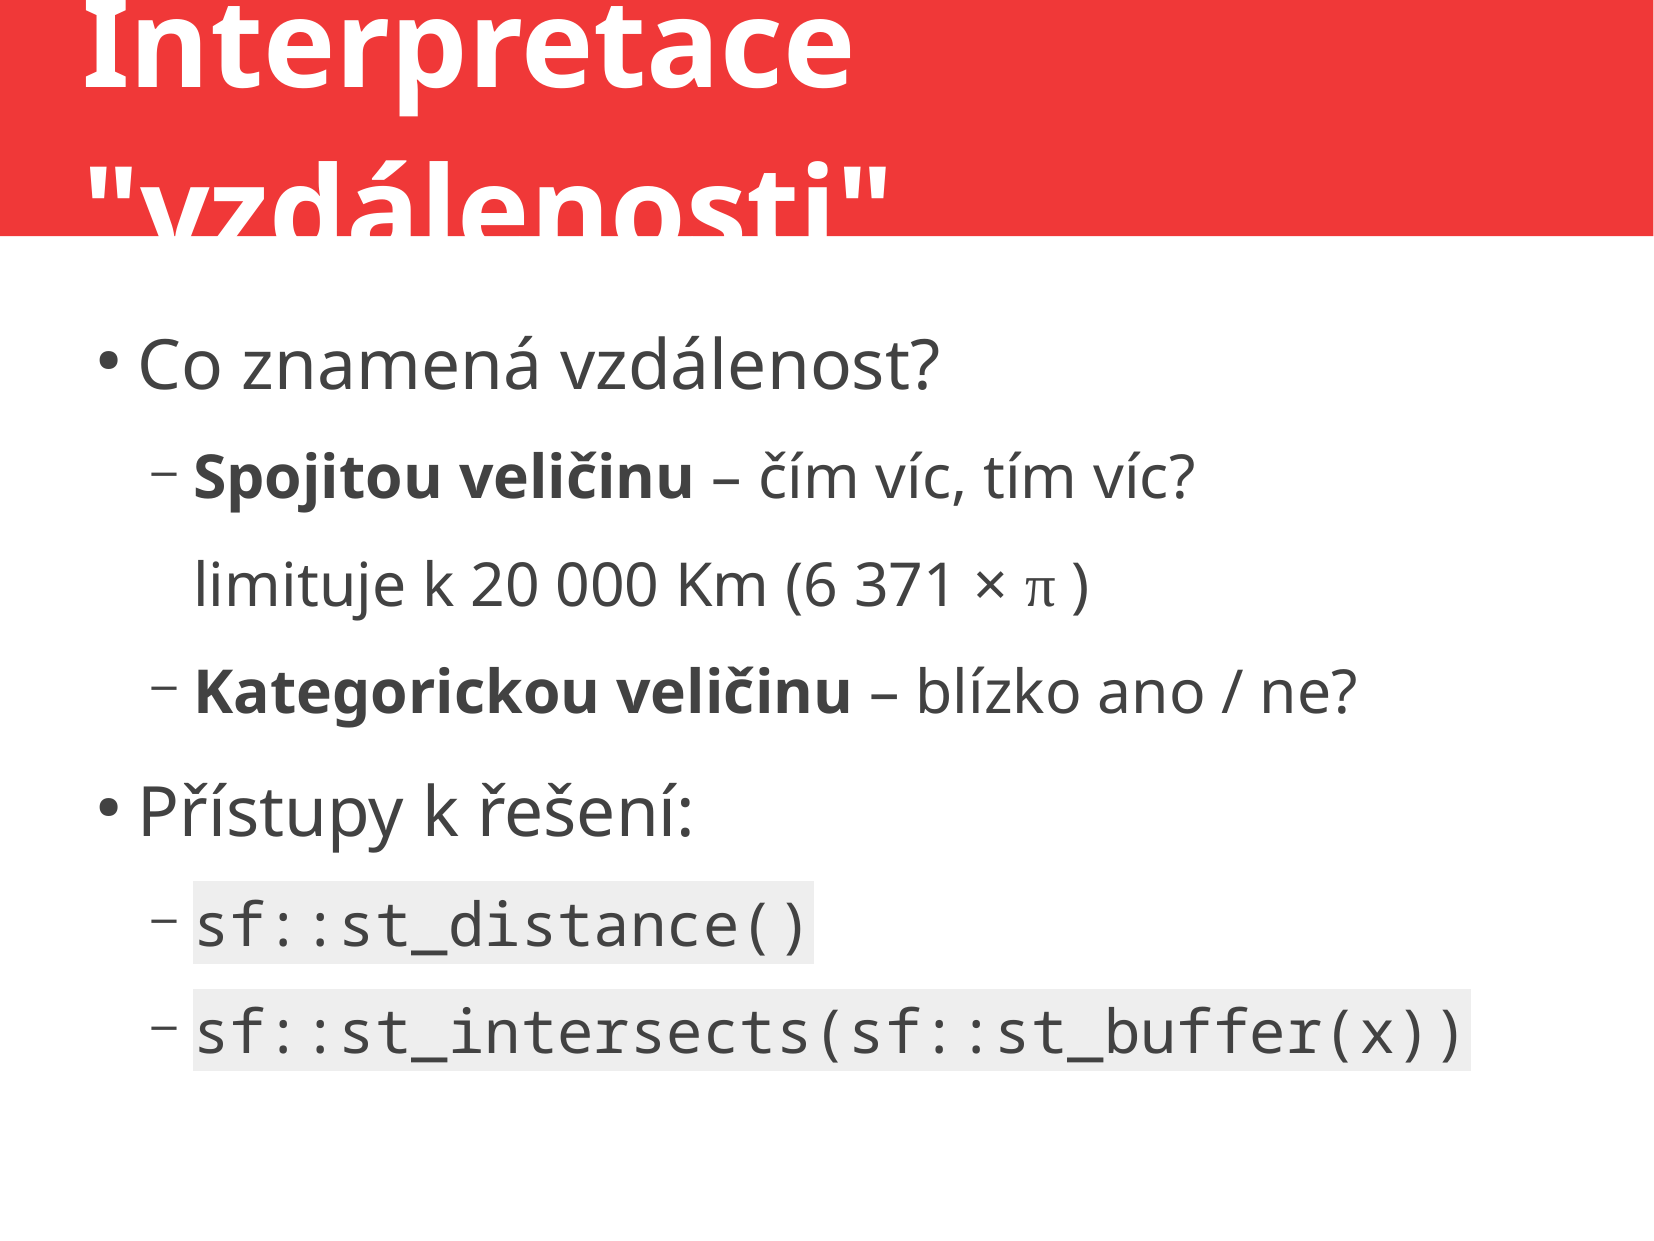

# Interpretace "vzdálenosti"
Co znamená vzdálenost?
Spojitou veličinu – čím víc, tím víc?
limituje k 20 000 Km (6 371 × π )
Kategorickou veličinu – blízko ano / ne?
Přístupy k řešení:
sf::st_distance()
sf::st_intersects(sf::st_buffer(x))